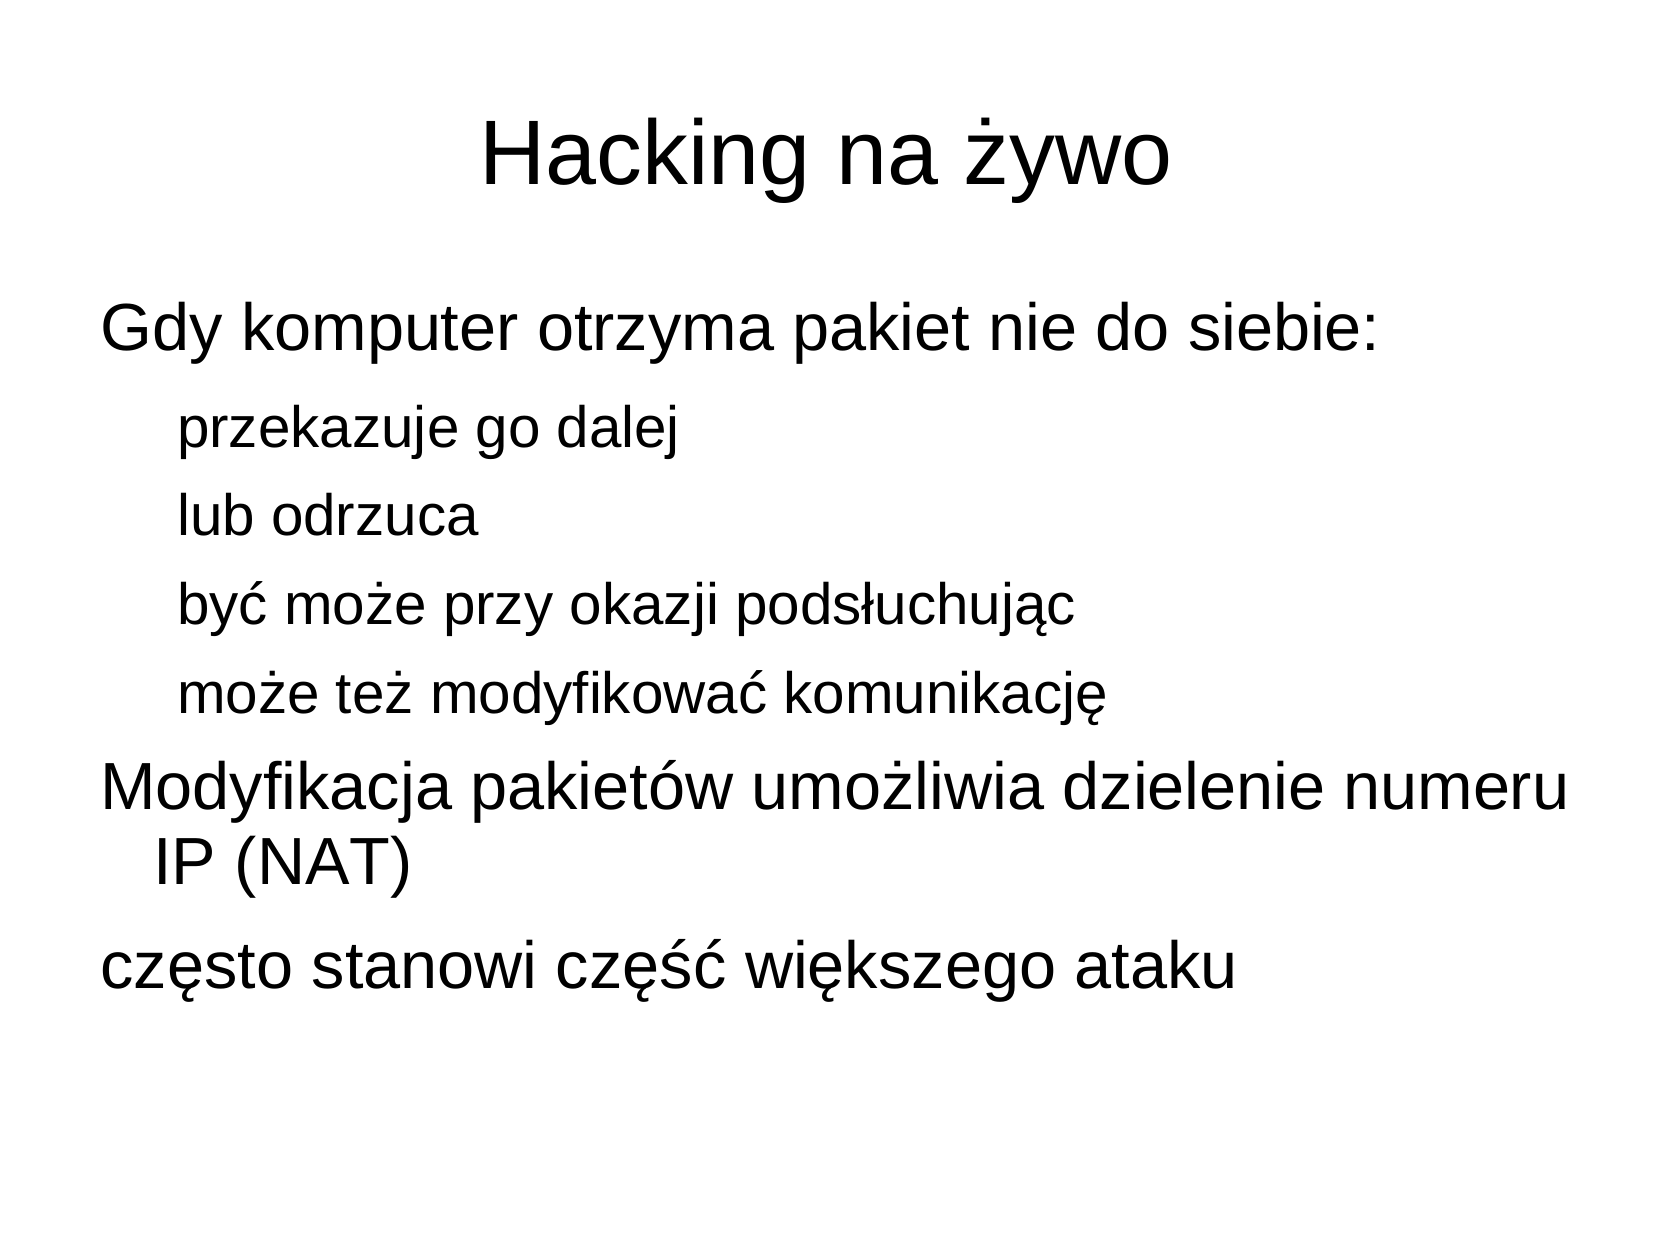

# Hacking na żywo
Gdy komputer otrzyma pakiet nie do siebie:
przekazuje go dalej
lub odrzuca
być może przy okazji podsłuchując
może też modyfikować komunikację
Modyfikacja pakietów umożliwia dzielenie numeru IP (NAT)
często stanowi część większego ataku